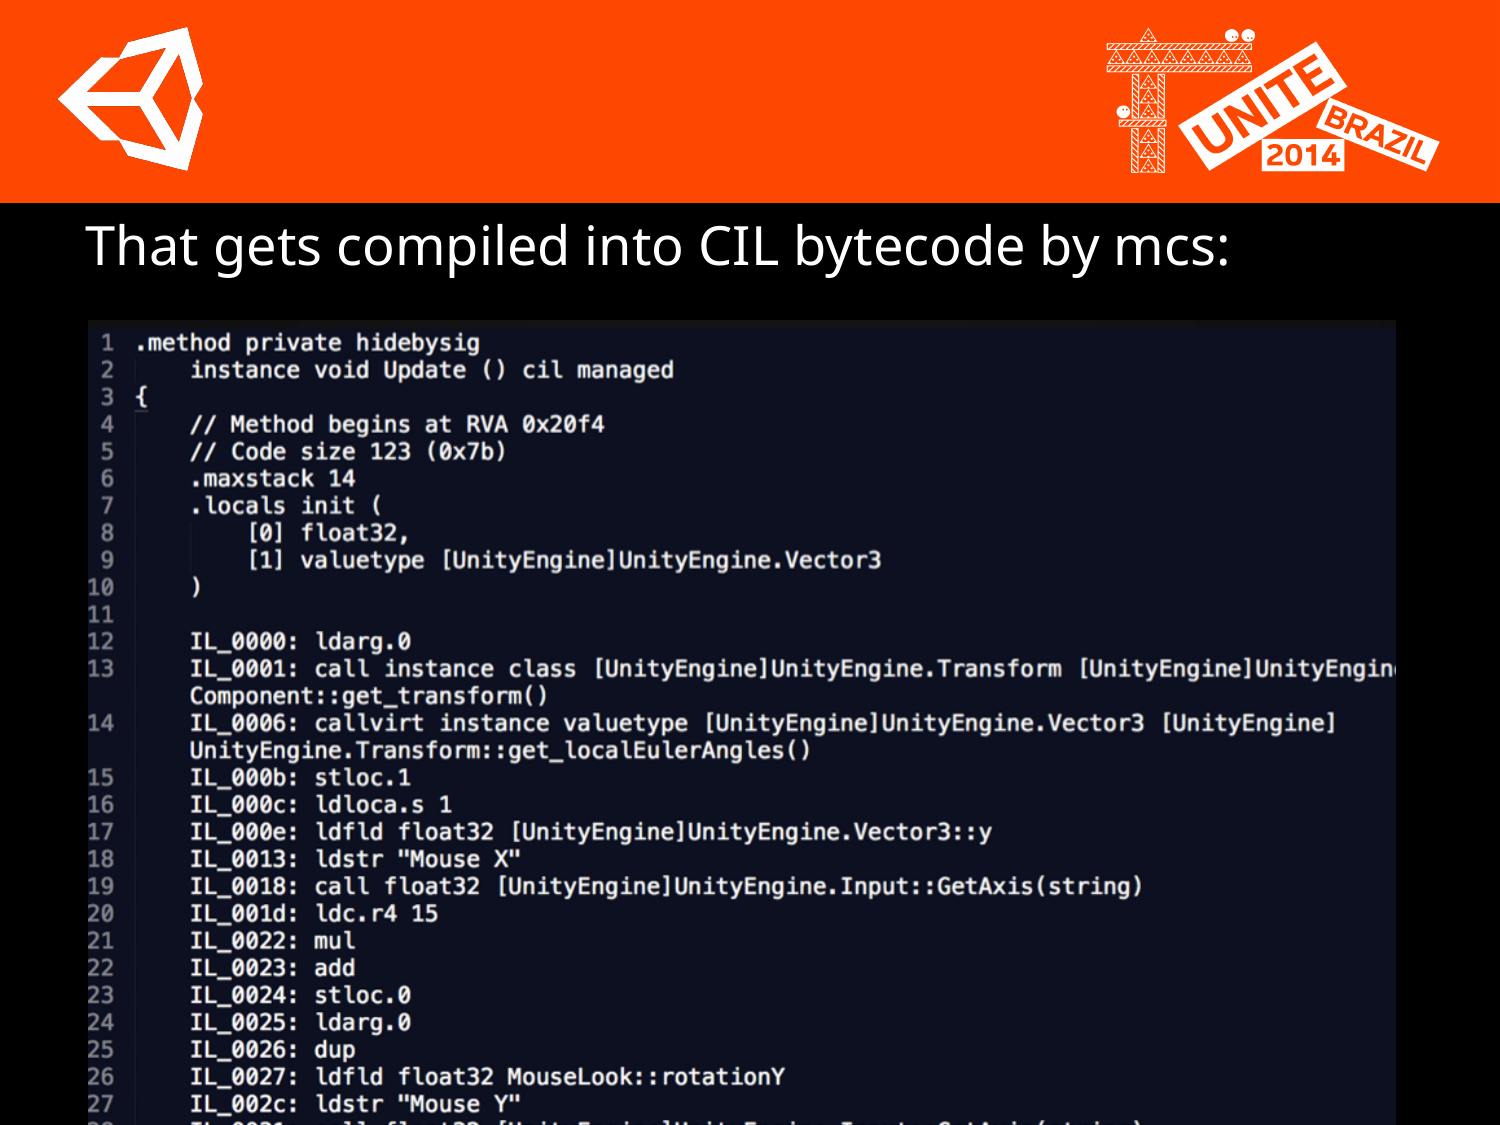

That gets compiled into CIL bytecode by mcs:
#